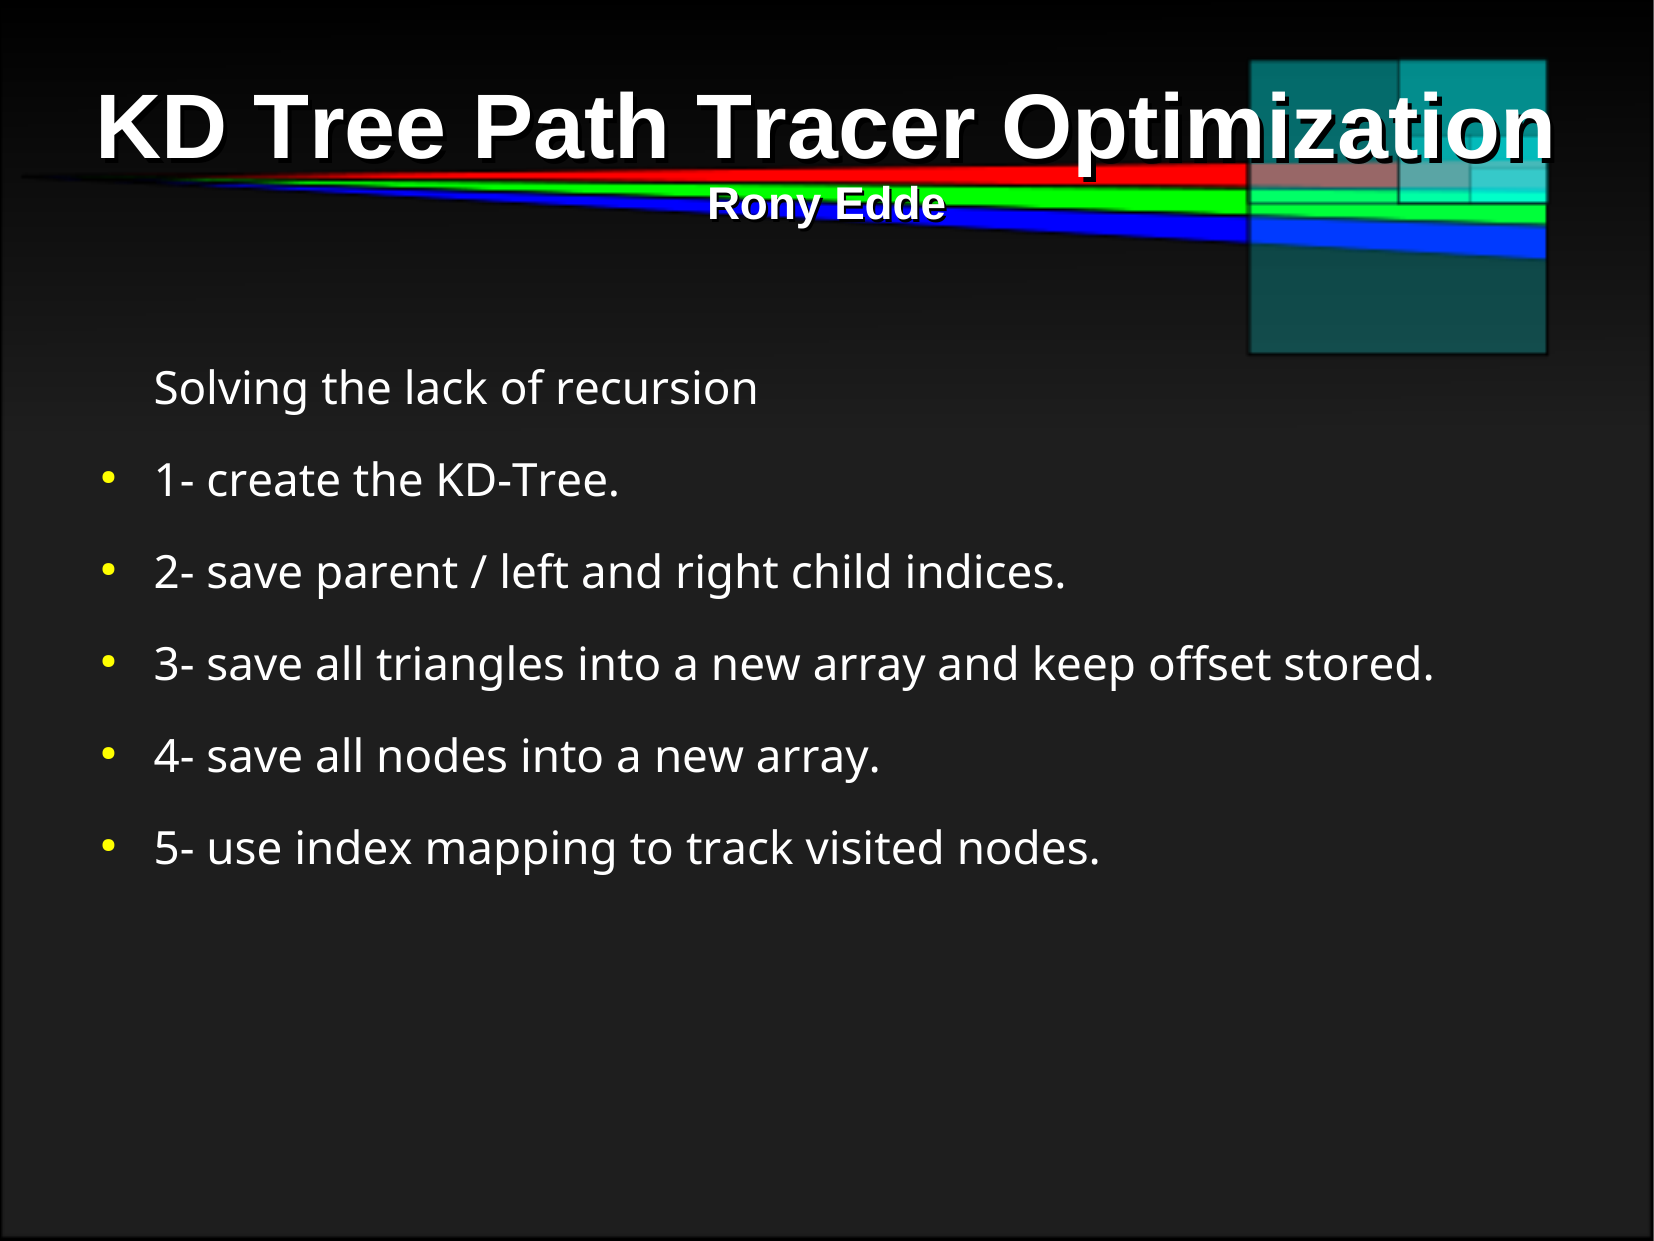

KD Tree Path Tracer Optimization
Rony Edde
# Solving the lack of recursion
1- create the KD-Tree.
2- save parent / left and right child indices.
3- save all triangles into a new array and keep offset stored.
4- save all nodes into a new array.
5- use index mapping to track visited nodes.